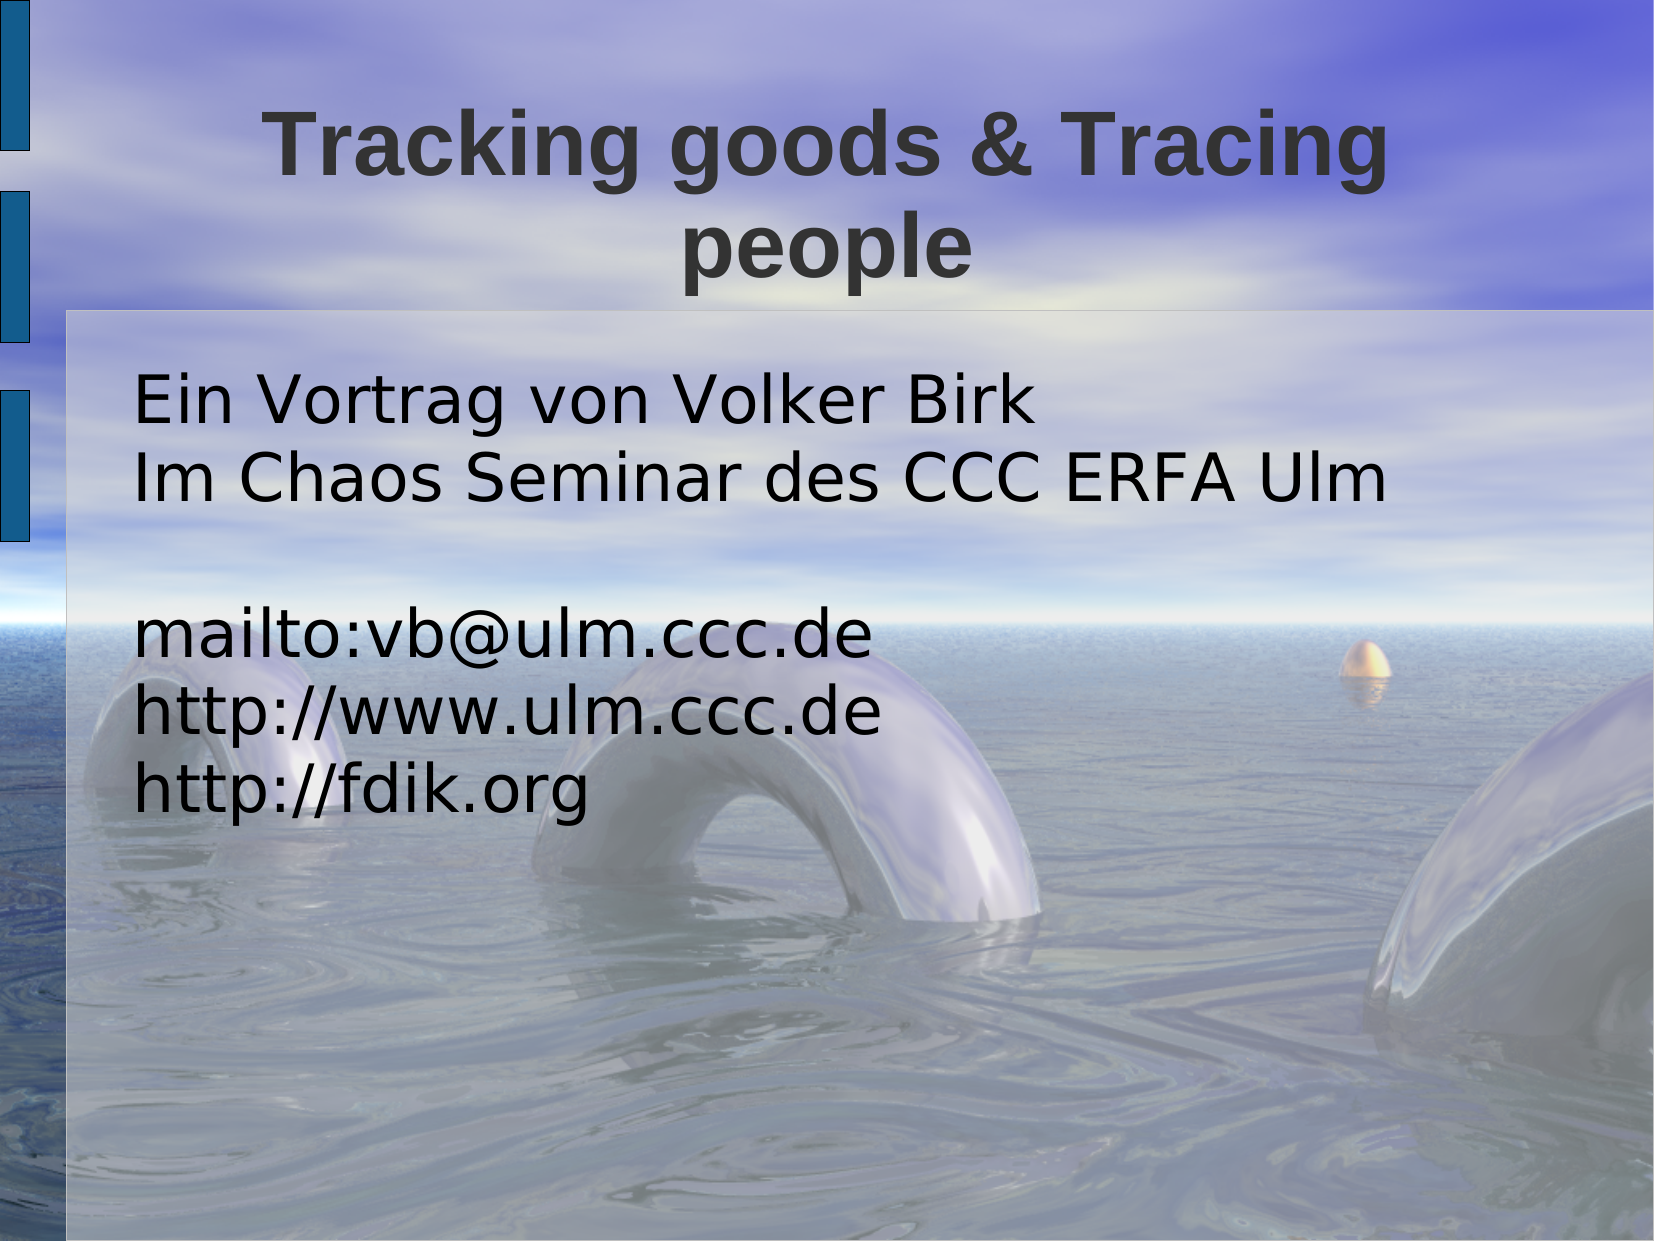

# Tracking goods & Tracing people
Ein Vortrag von Volker Birk
Im Chaos Seminar des CCC ERFA Ulm
mailto:vb@ulm.ccc.de
http://www.ulm.ccc.de
http://fdik.org